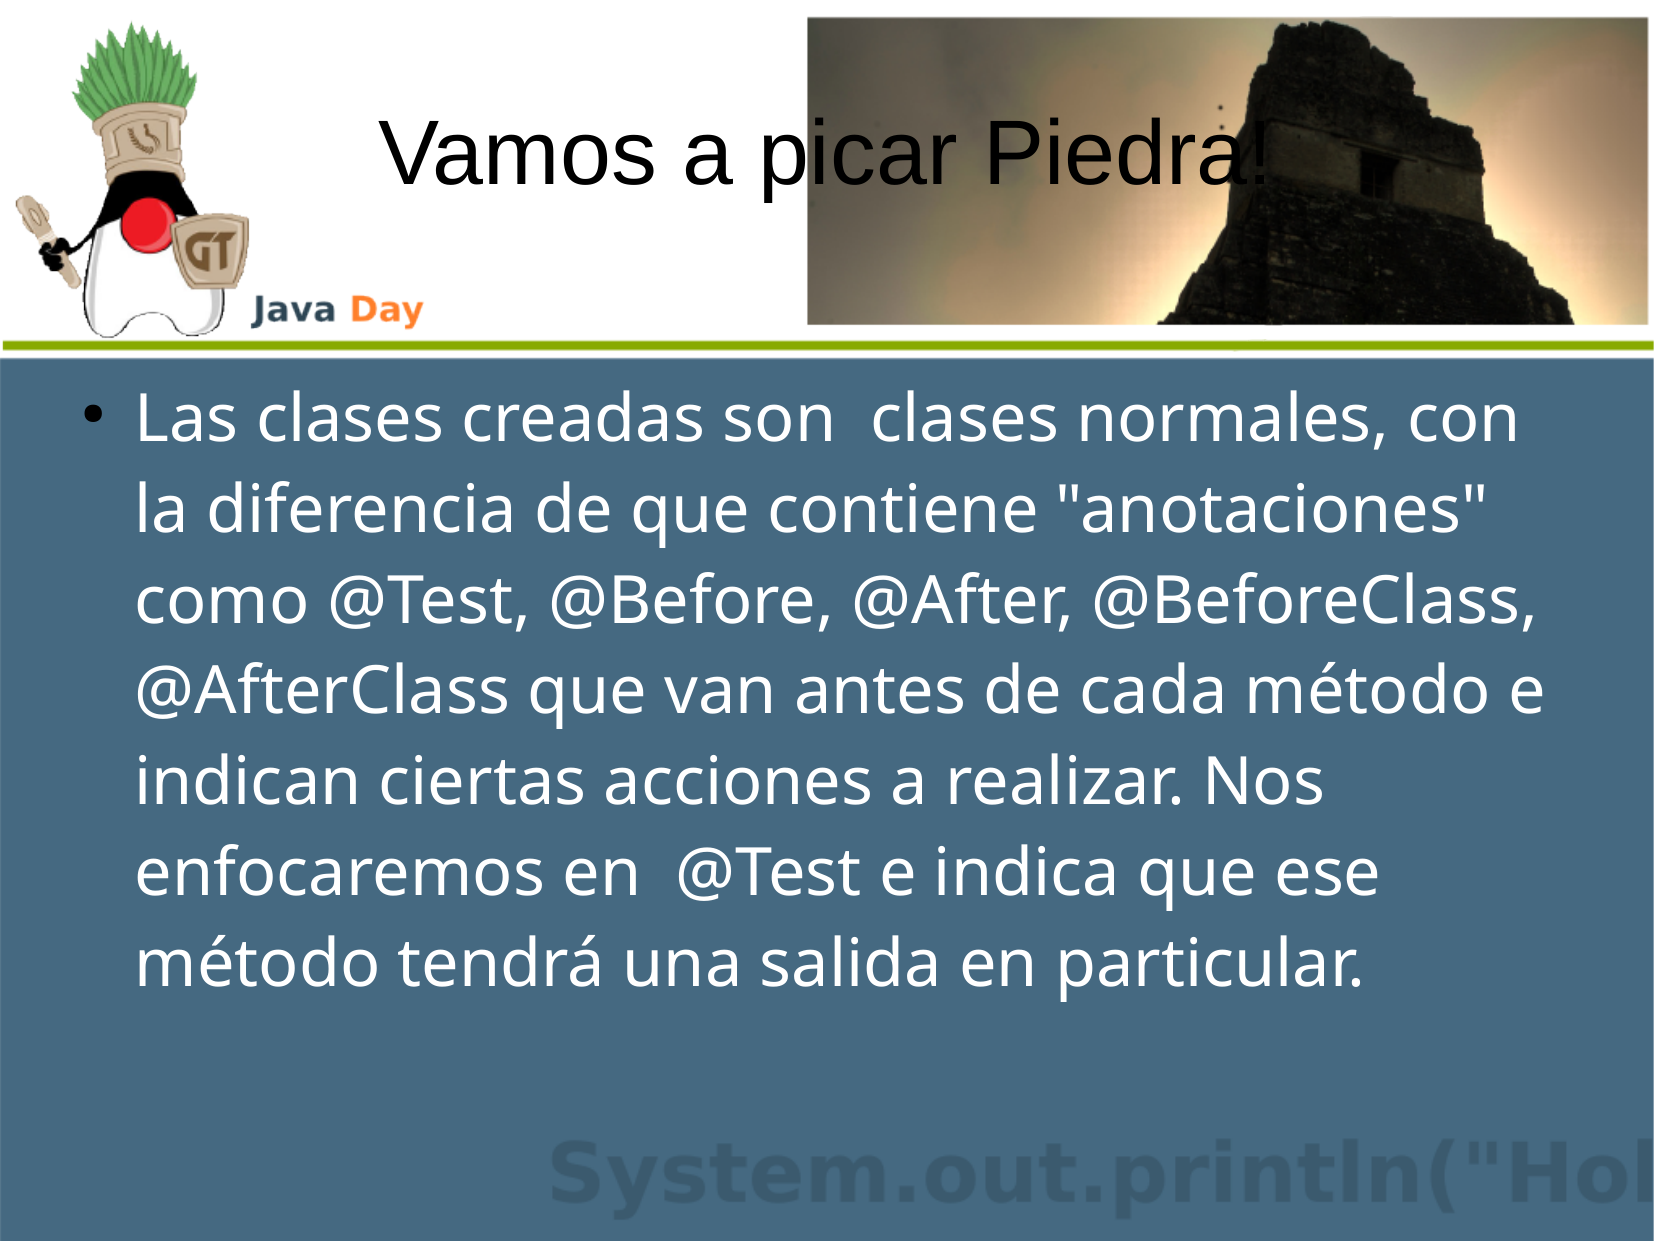

# Vamos a picar Piedra!
Las clases creadas son clases normales, con la diferencia de que contiene "anotaciones" como @Test, @Before, @After, @BeforeClass, @AfterClass que van antes de cada método e indican ciertas acciones a realizar. Nos enfocaremos en @Test e indica que ese método tendrá una salida en particular.